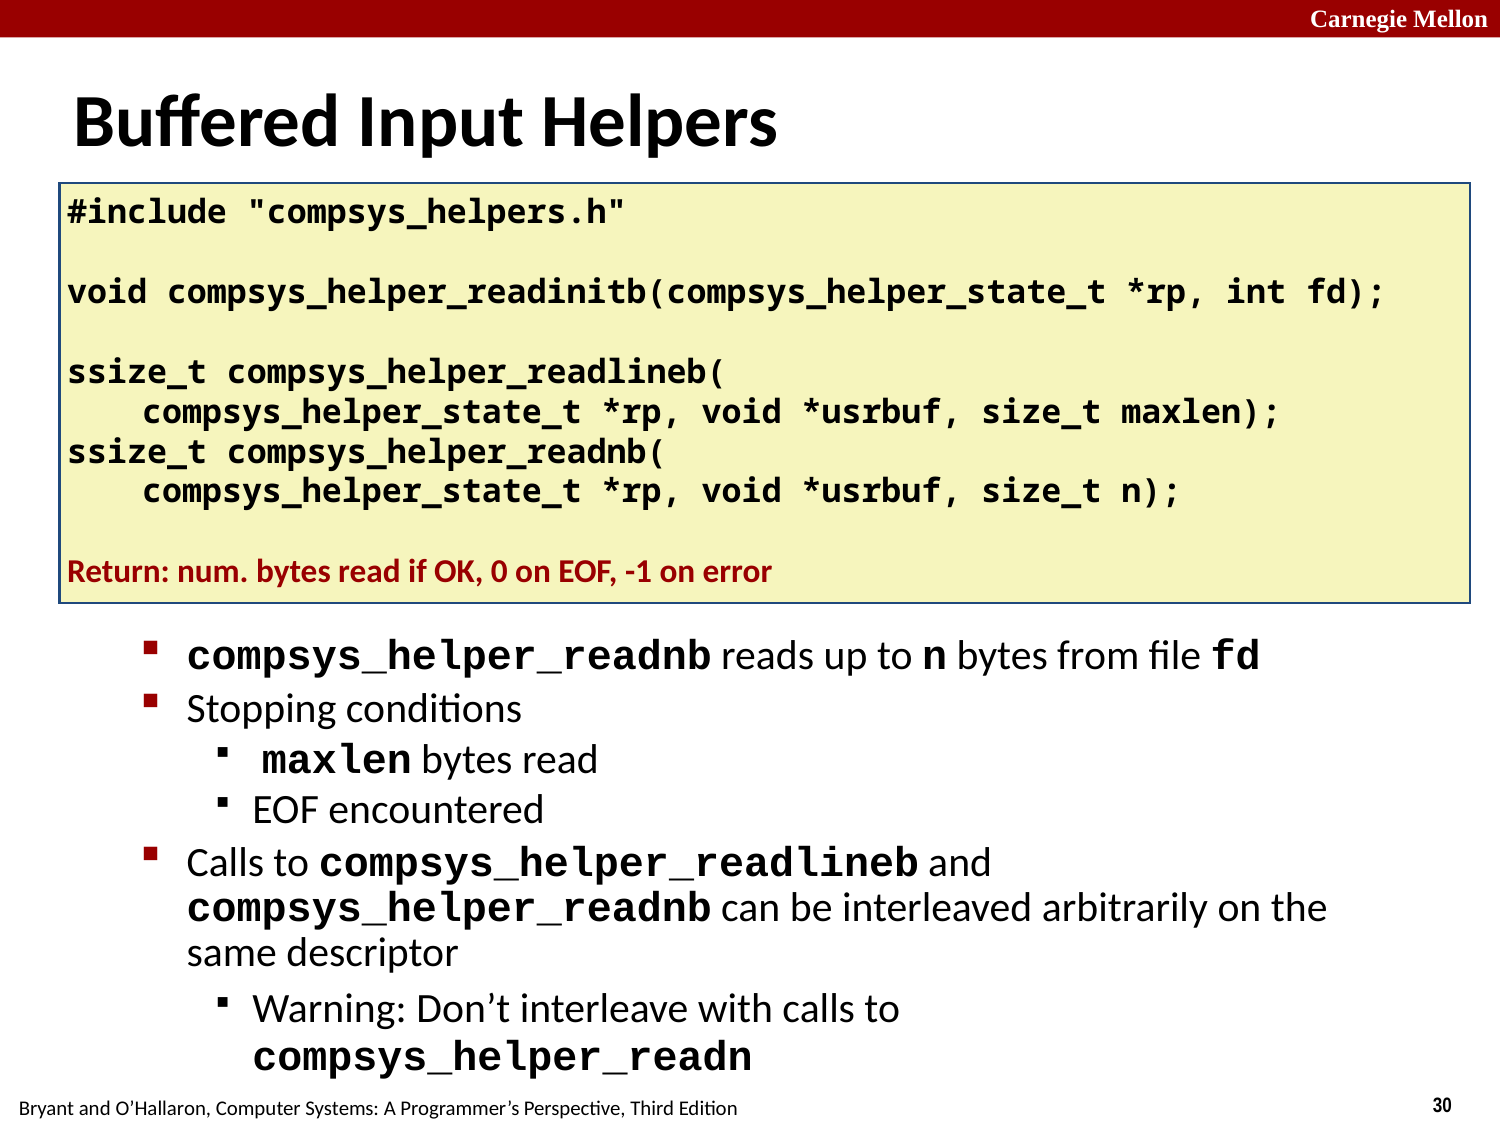

Buffered Input Helpers
#include "compsys_helpers.h"
void compsys_helper_readinitb(compsys_helper_state_t *rp, int fd);
ssize_t compsys_helper_readlineb(
	compsys_helper_state_t *rp, void *usrbuf, size_t maxlen);
ssize_t compsys_helper_readnb(
	compsys_helper_state_t *rp, void *usrbuf, size_t n);
Return: num. bytes read if OK, 0 on EOF, -1 on error
compsys_helper_readnb reads up to n bytes from file fd
Stopping conditions
 maxlen bytes read
EOF encountered
Calls to compsys_helper_readlineb and compsys_helper_readnb can be interleaved arbitrarily on the same descriptor
Warning: Don’t interleave with calls to compsys_helper_readn